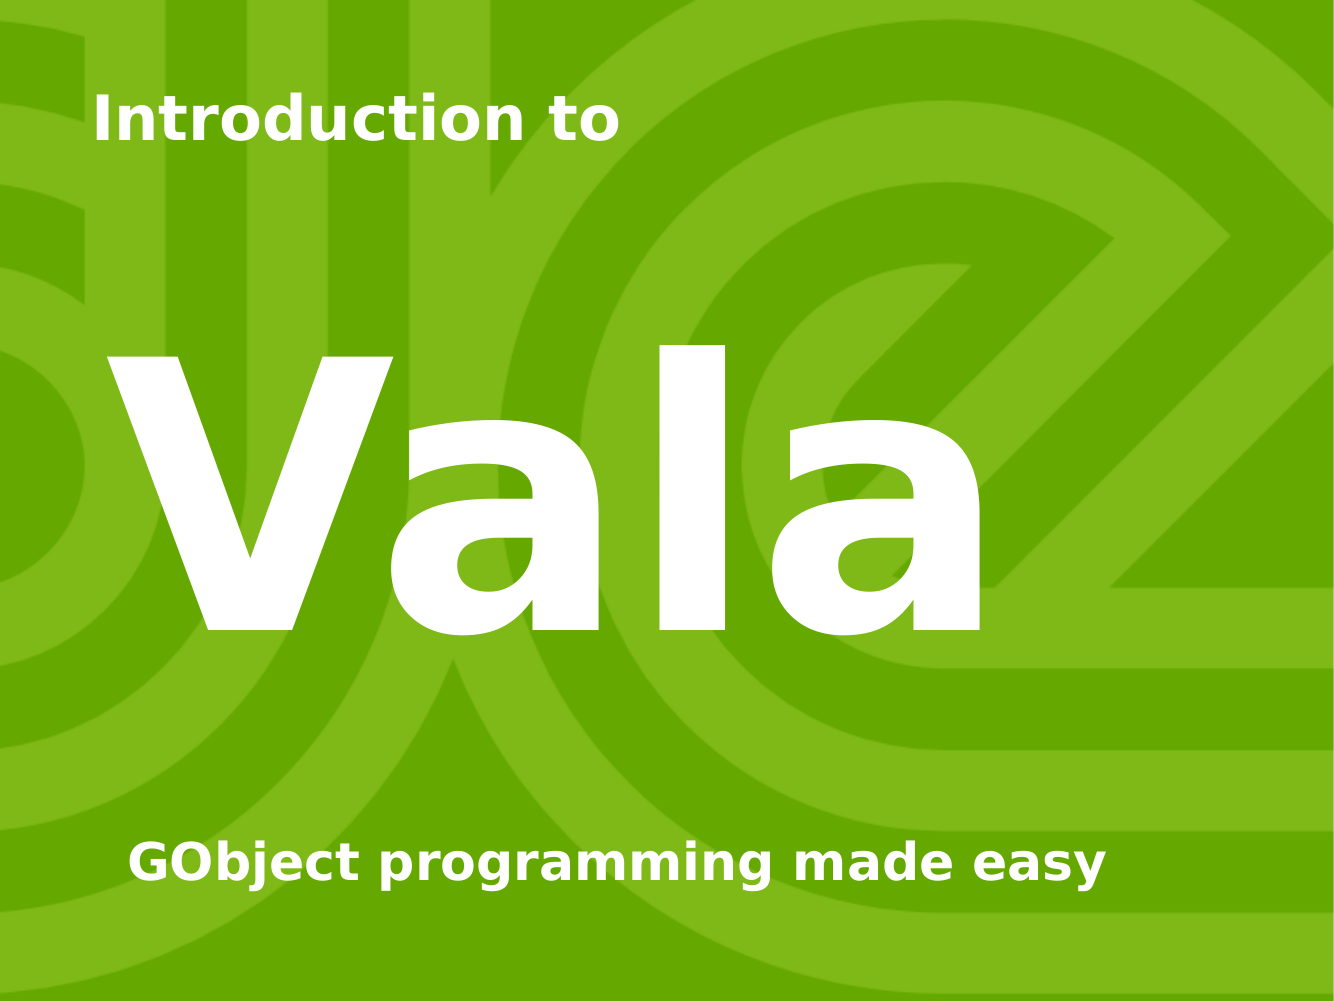

Introduction to
Vala
GObject programming made easy